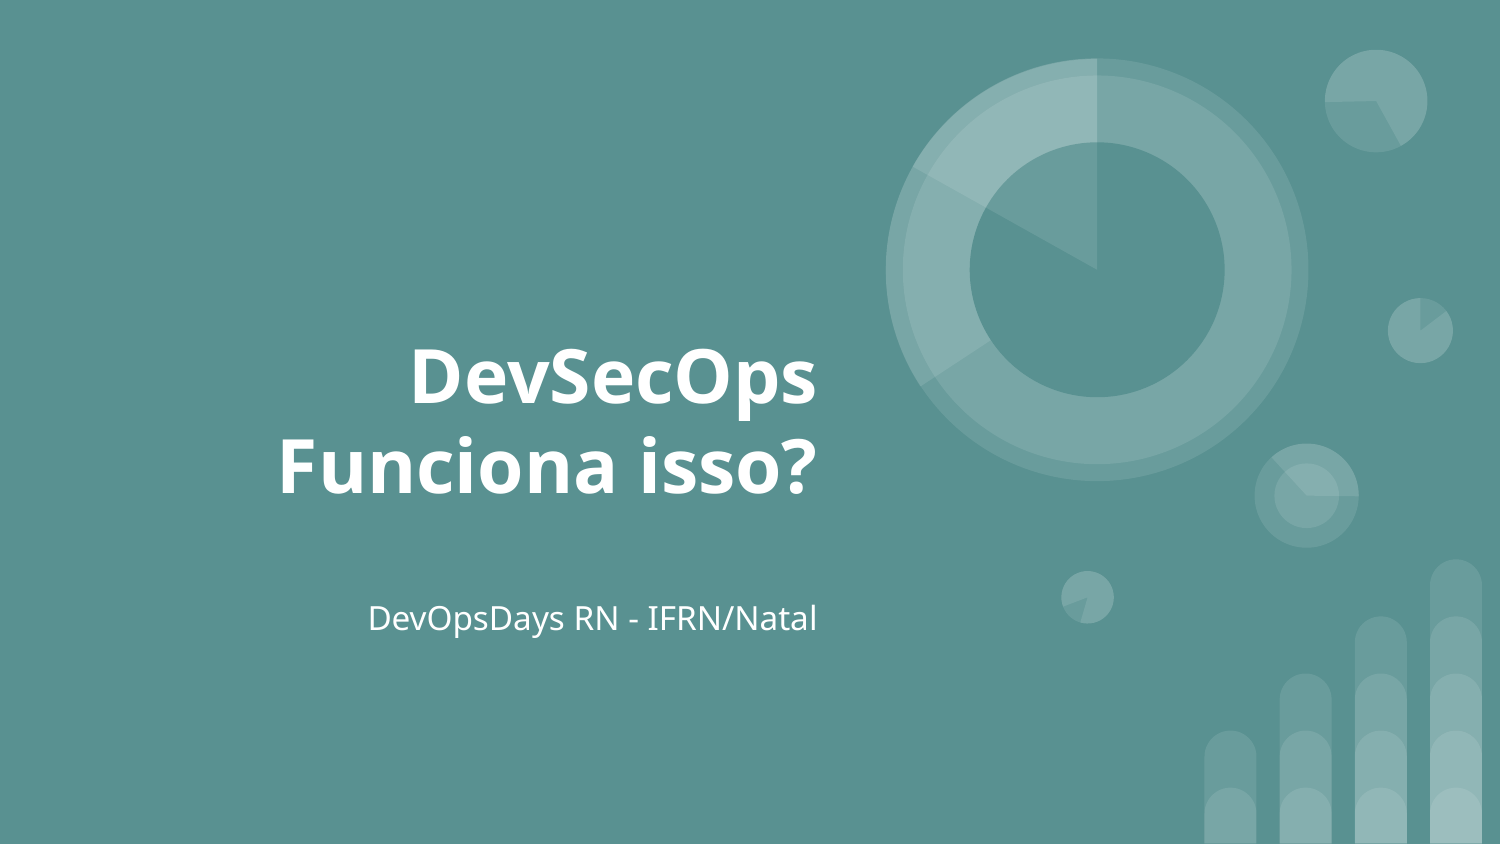

# DevSecOps Funciona isso?
DevOpsDays RN - IFRN/Natal